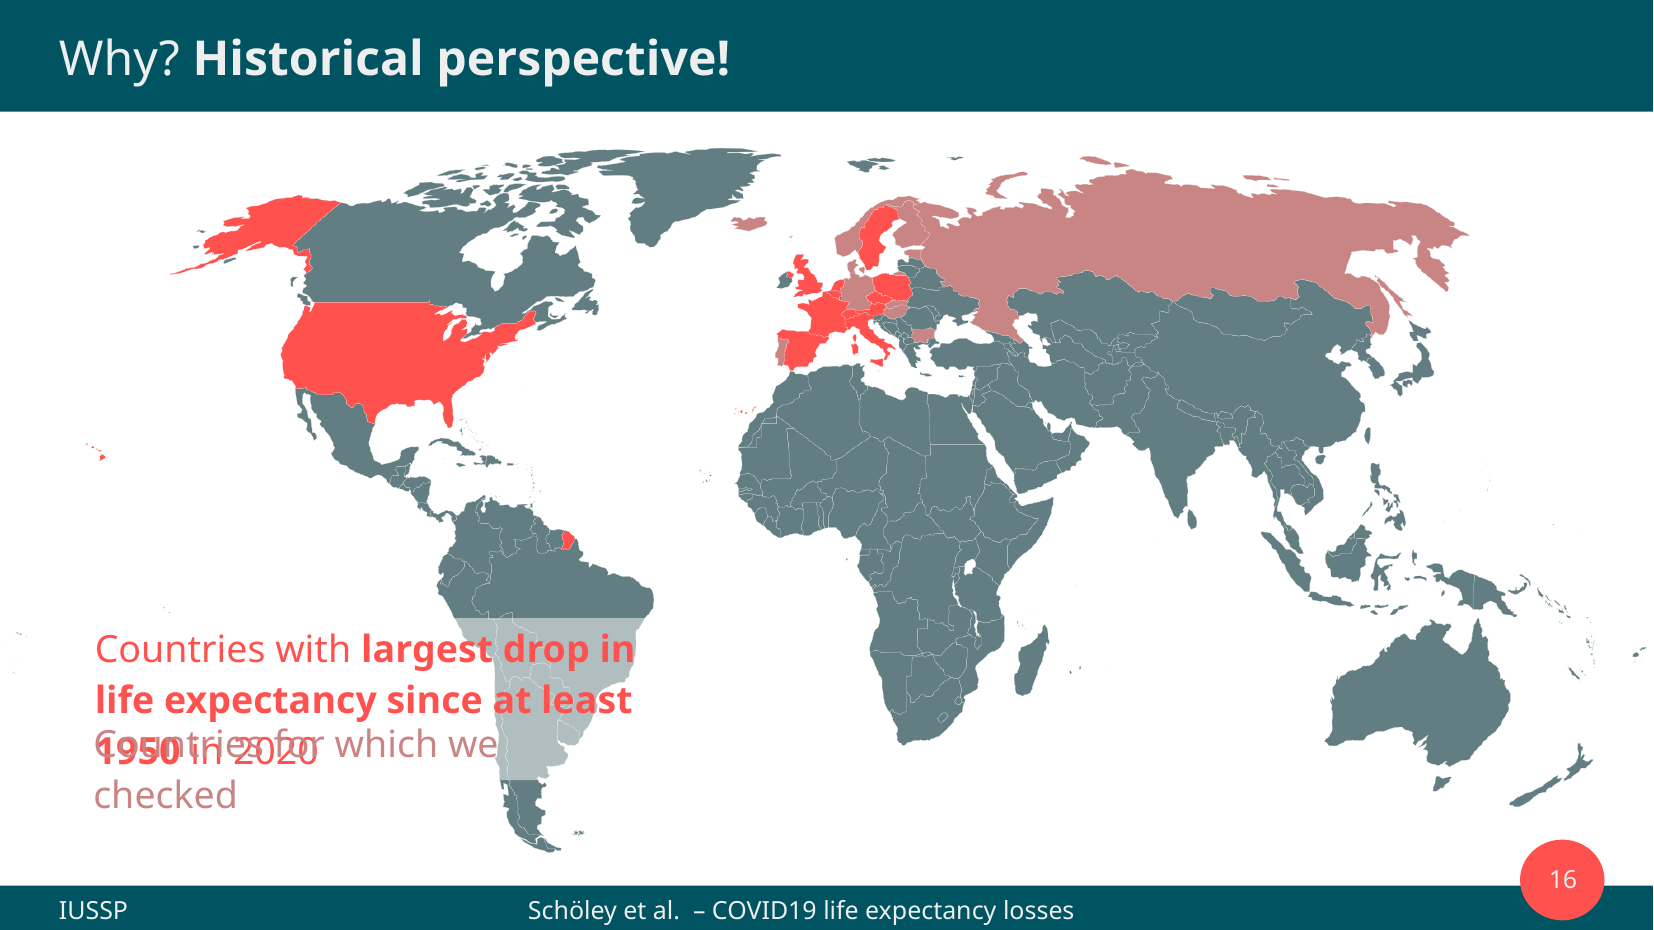

# Why? Historical perspective!
Countries with largest drop in life expectancy since at least 1950 in 2020
Countries for which we checked
16
IUSSP
Schöley et al. – COVID19 life expectancy losses